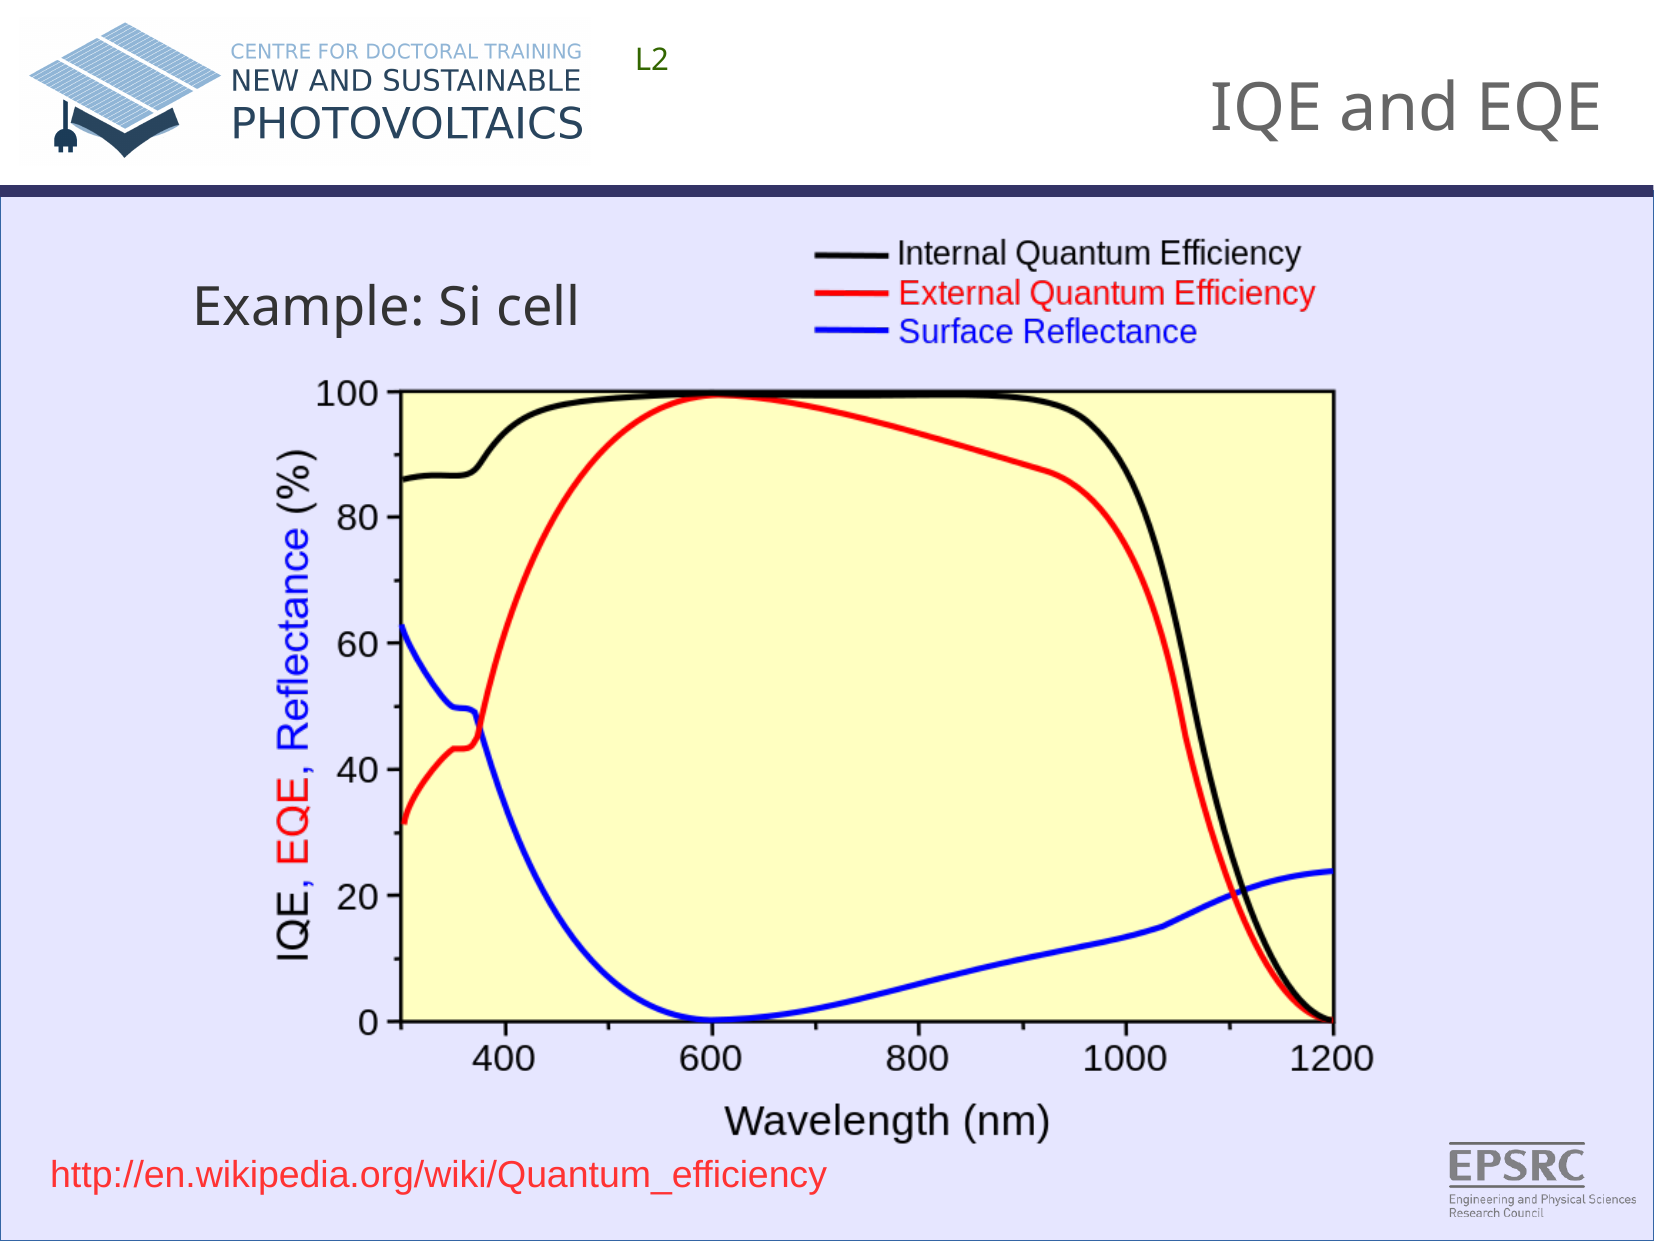

L2
IQE and EQE
Example: Si cell
http://en.wikipedia.org/wiki/Quantum_efficiency